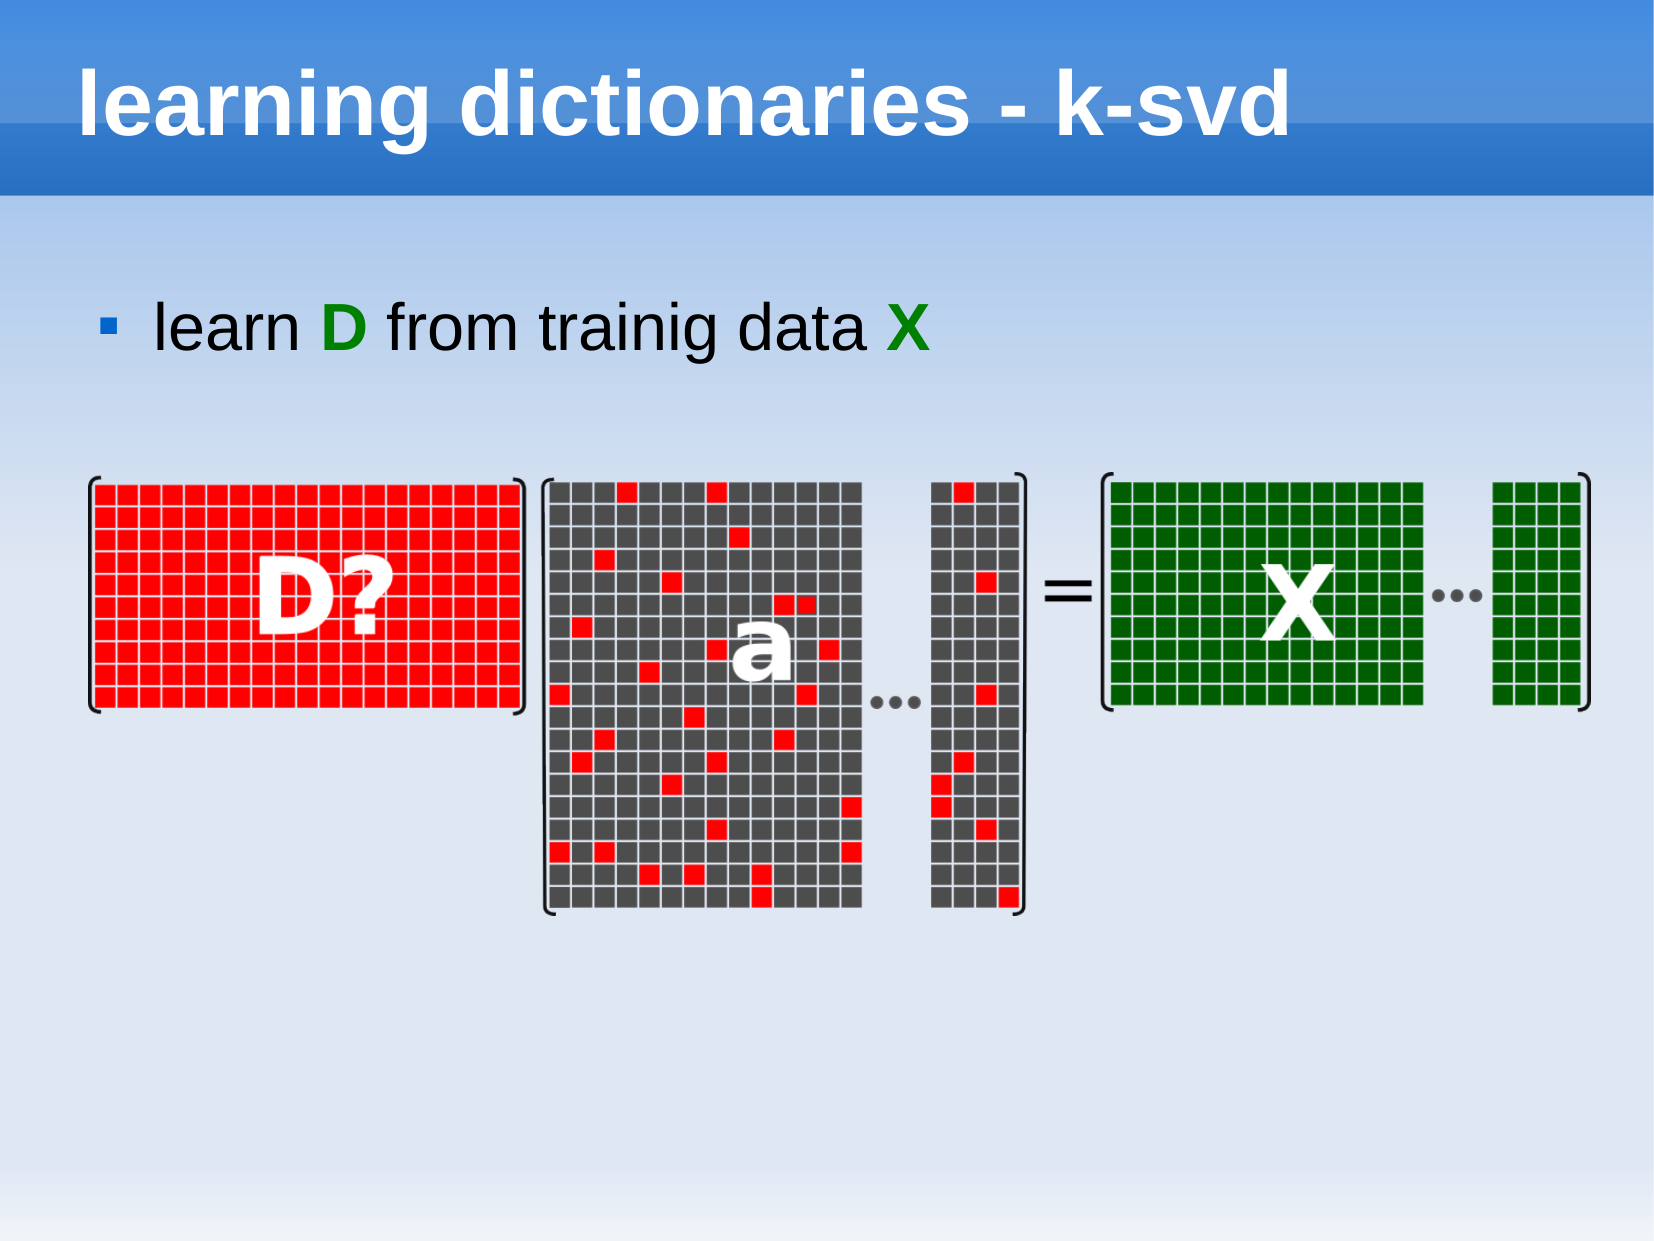

# learning dictionaries - k-svd
learn D from trainig data X